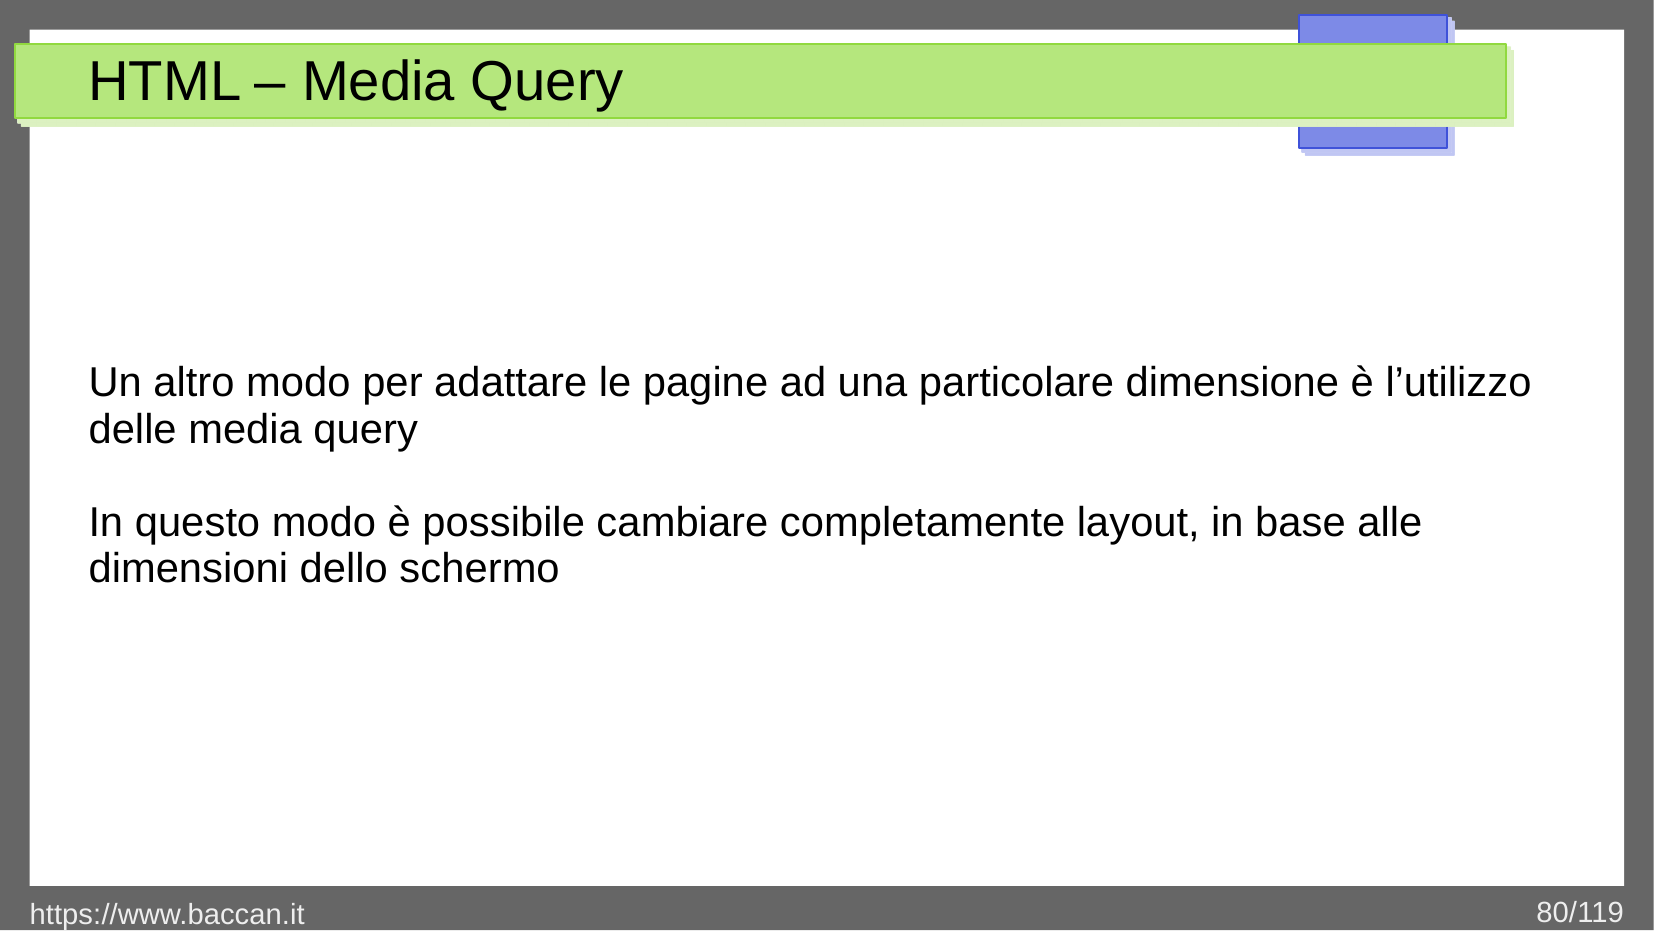

# HTML – Media Query
Un altro modo per adattare le pagine ad una particolare dimensione è l’utilizzo delle media query
In questo modo è possibile cambiare completamente layout, in base alle dimensioni dello schermo
80
https://www.baccan.it